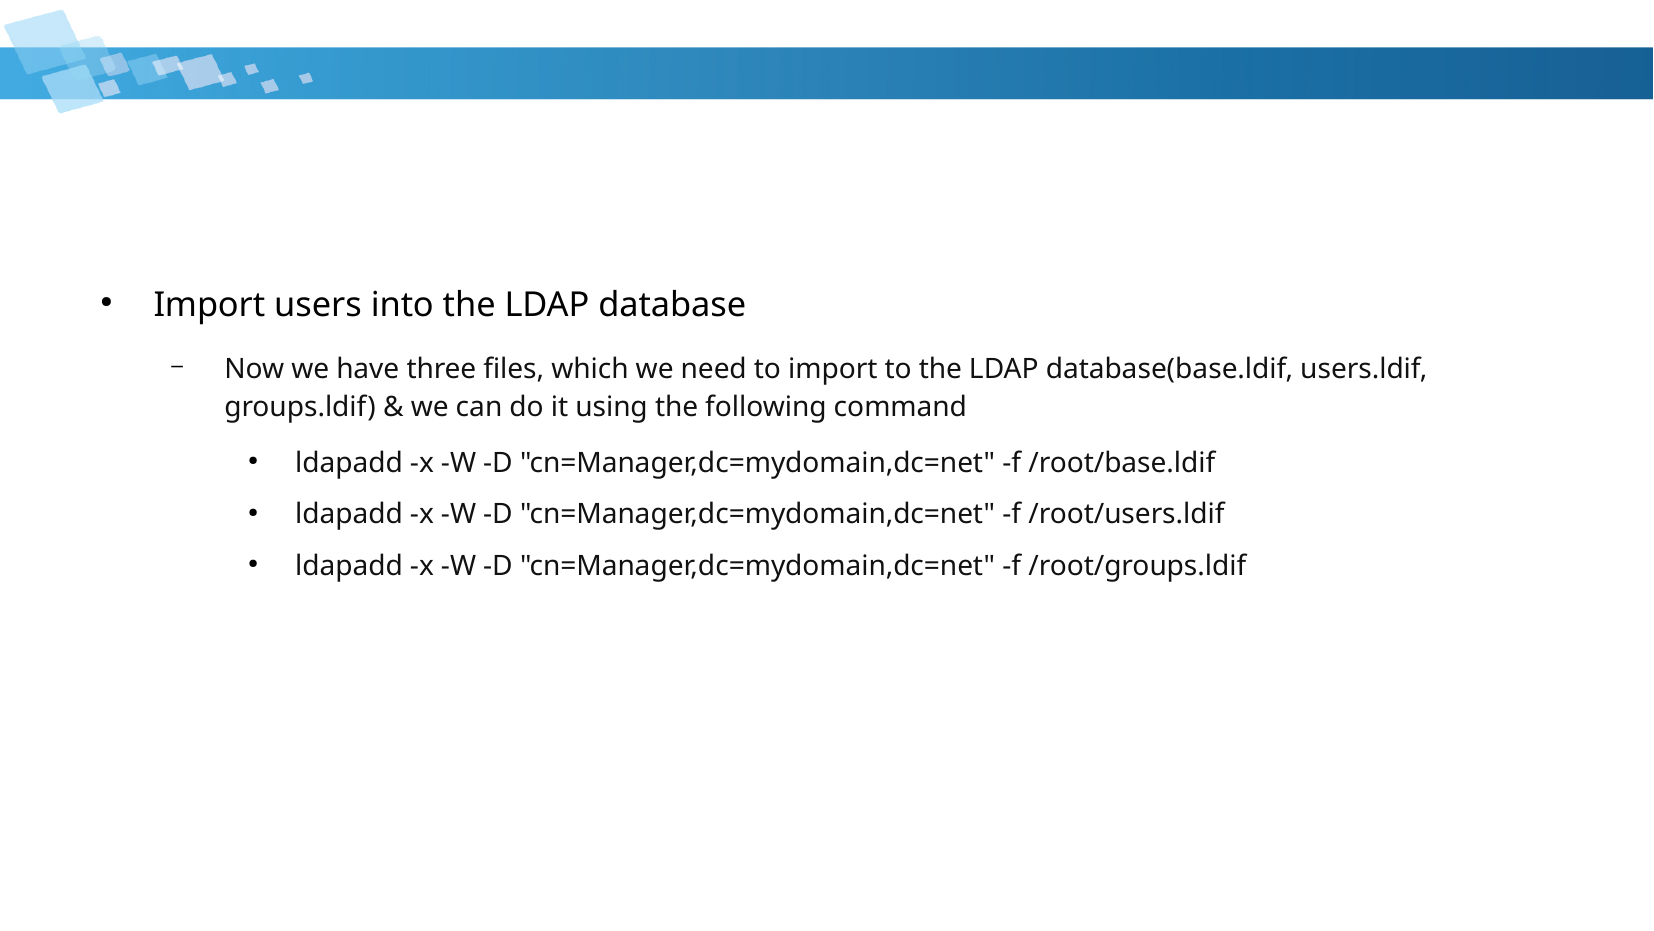

#
Import users into the LDAP database
Now we have three files, which we need to import to the LDAP database(base.ldif, users.ldif, groups.ldif) & we can do it using the following command
ldapadd -x -W -D "cn=Manager,dc=mydomain,dc=net" -f /root/base.ldif
ldapadd -x -W -D "cn=Manager,dc=mydomain,dc=net" -f /root/users.ldif
ldapadd -x -W -D "cn=Manager,dc=mydomain,dc=net" -f /root/groups.ldif